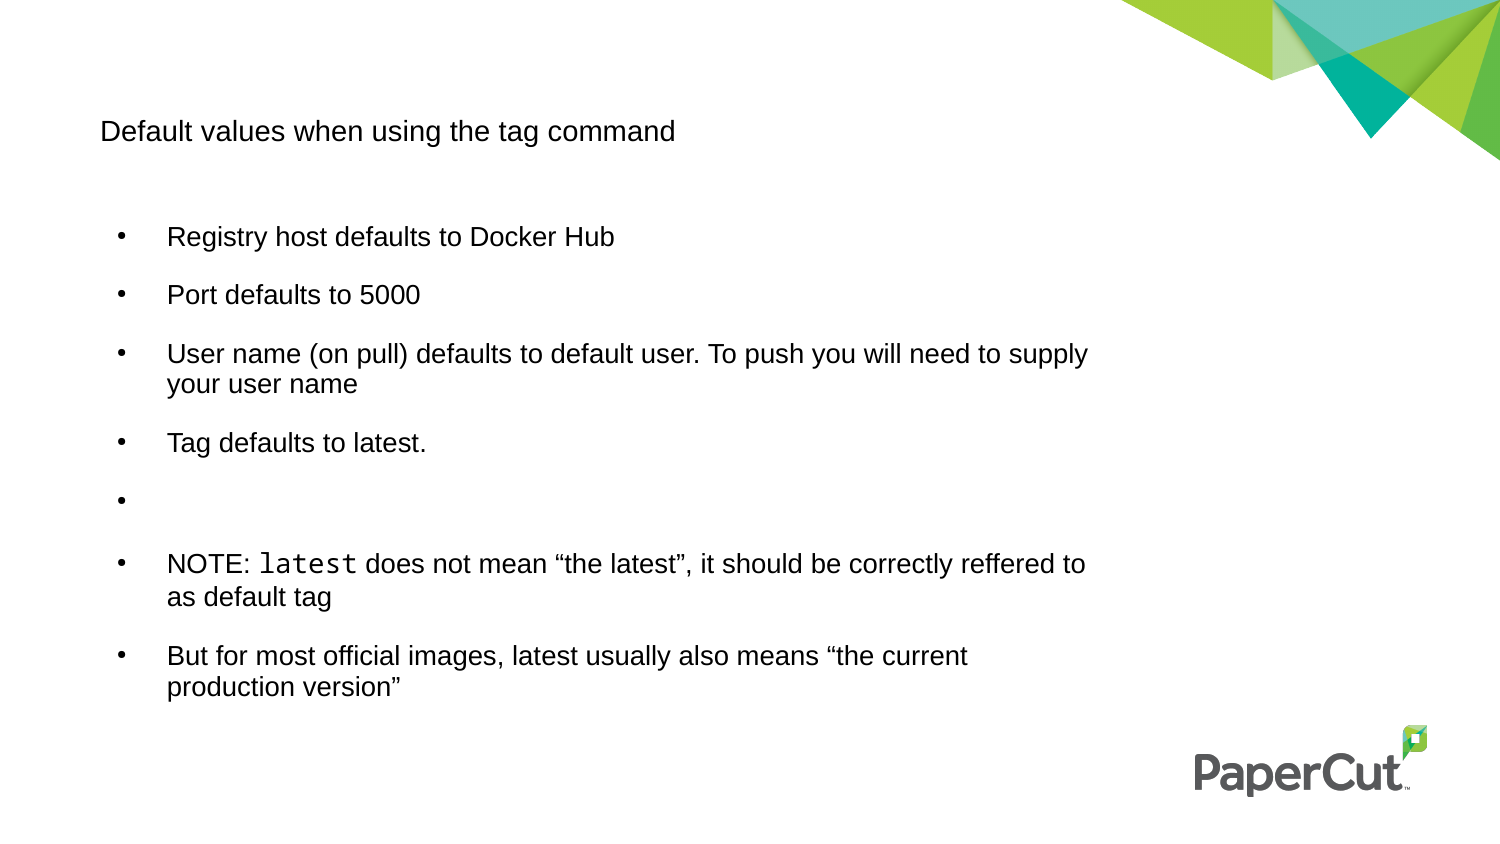

# Default values when using the tag command
Registry host defaults to Docker Hub
Port defaults to 5000
User name (on pull) defaults to default user. To push you will need to supply your user name
Tag defaults to latest.
NOTE: latest does not mean “the latest”, it should be correctly reffered to as default tag
But for most official images, latest usually also means “the current production version”